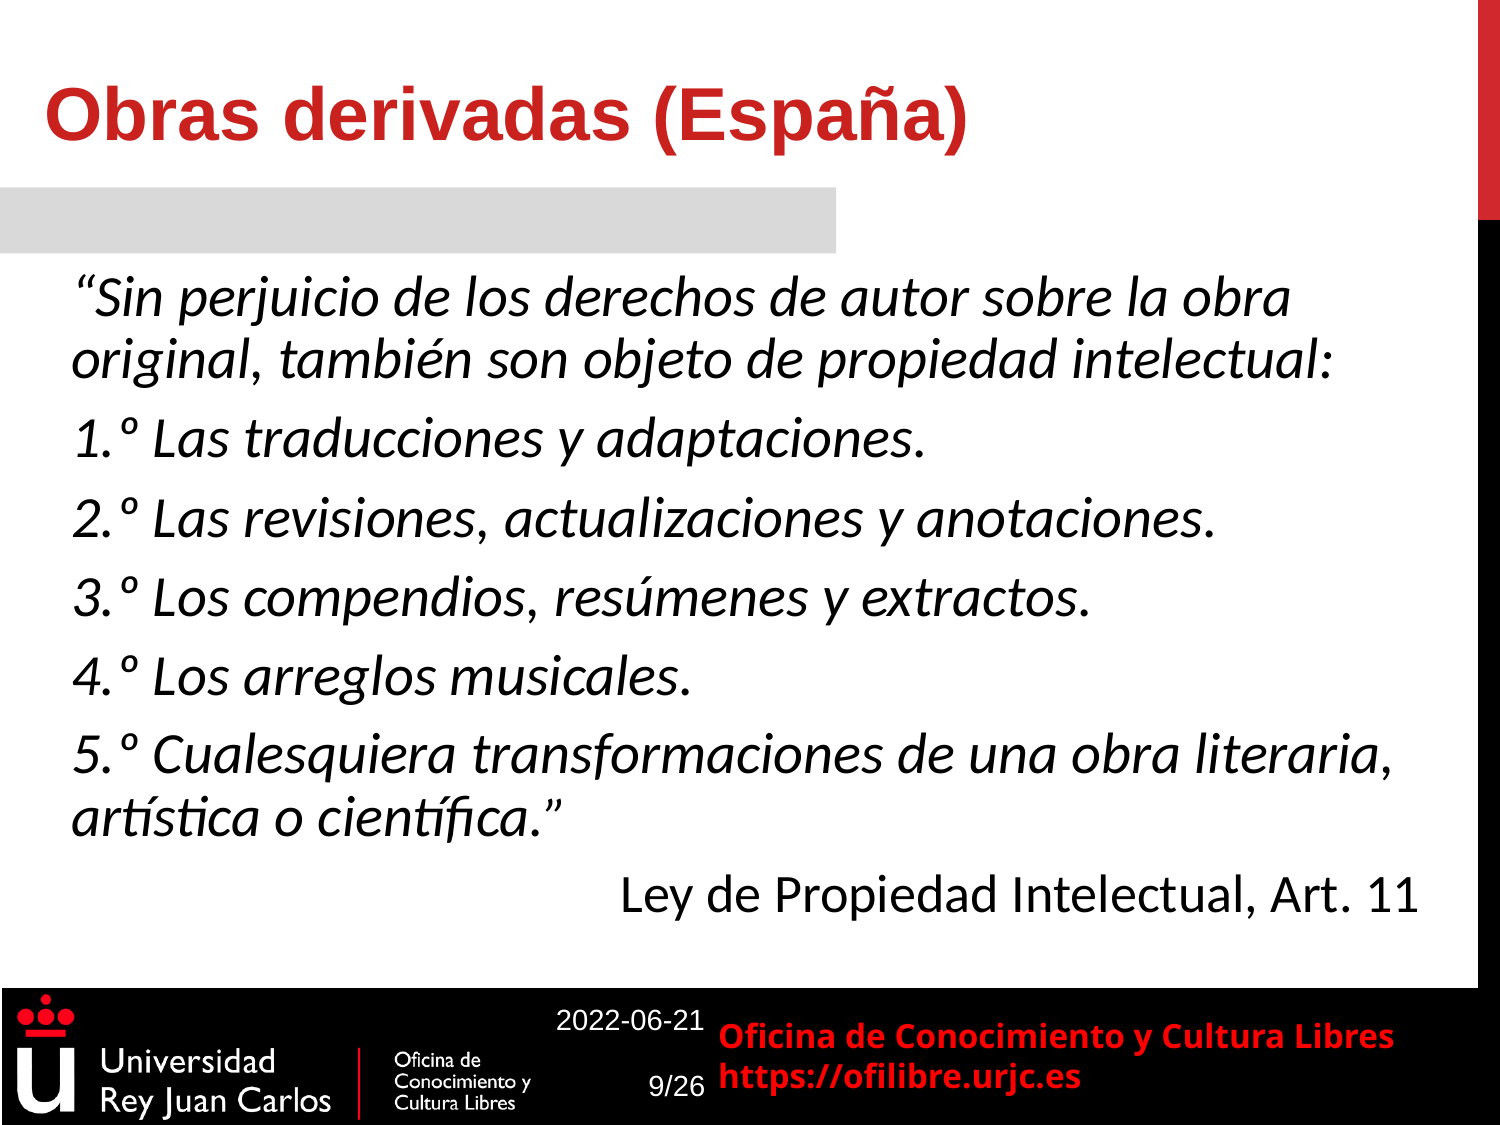

#
Obras derivadas (España)
“Sin perjuicio de los derechos de autor sobre la obra original, también son objeto de propiedad intelectual:
1.º Las traducciones y adaptaciones.
2.º Las revisiones, actualizaciones y anotaciones.
3.º Los compendios, resúmenes y extractos.
4.º Los arreglos musicales.
5.º Cualesquiera transformaciones de una obra literaria, artística o científica.”
Ley de Propiedad Intelectual, Art. 11